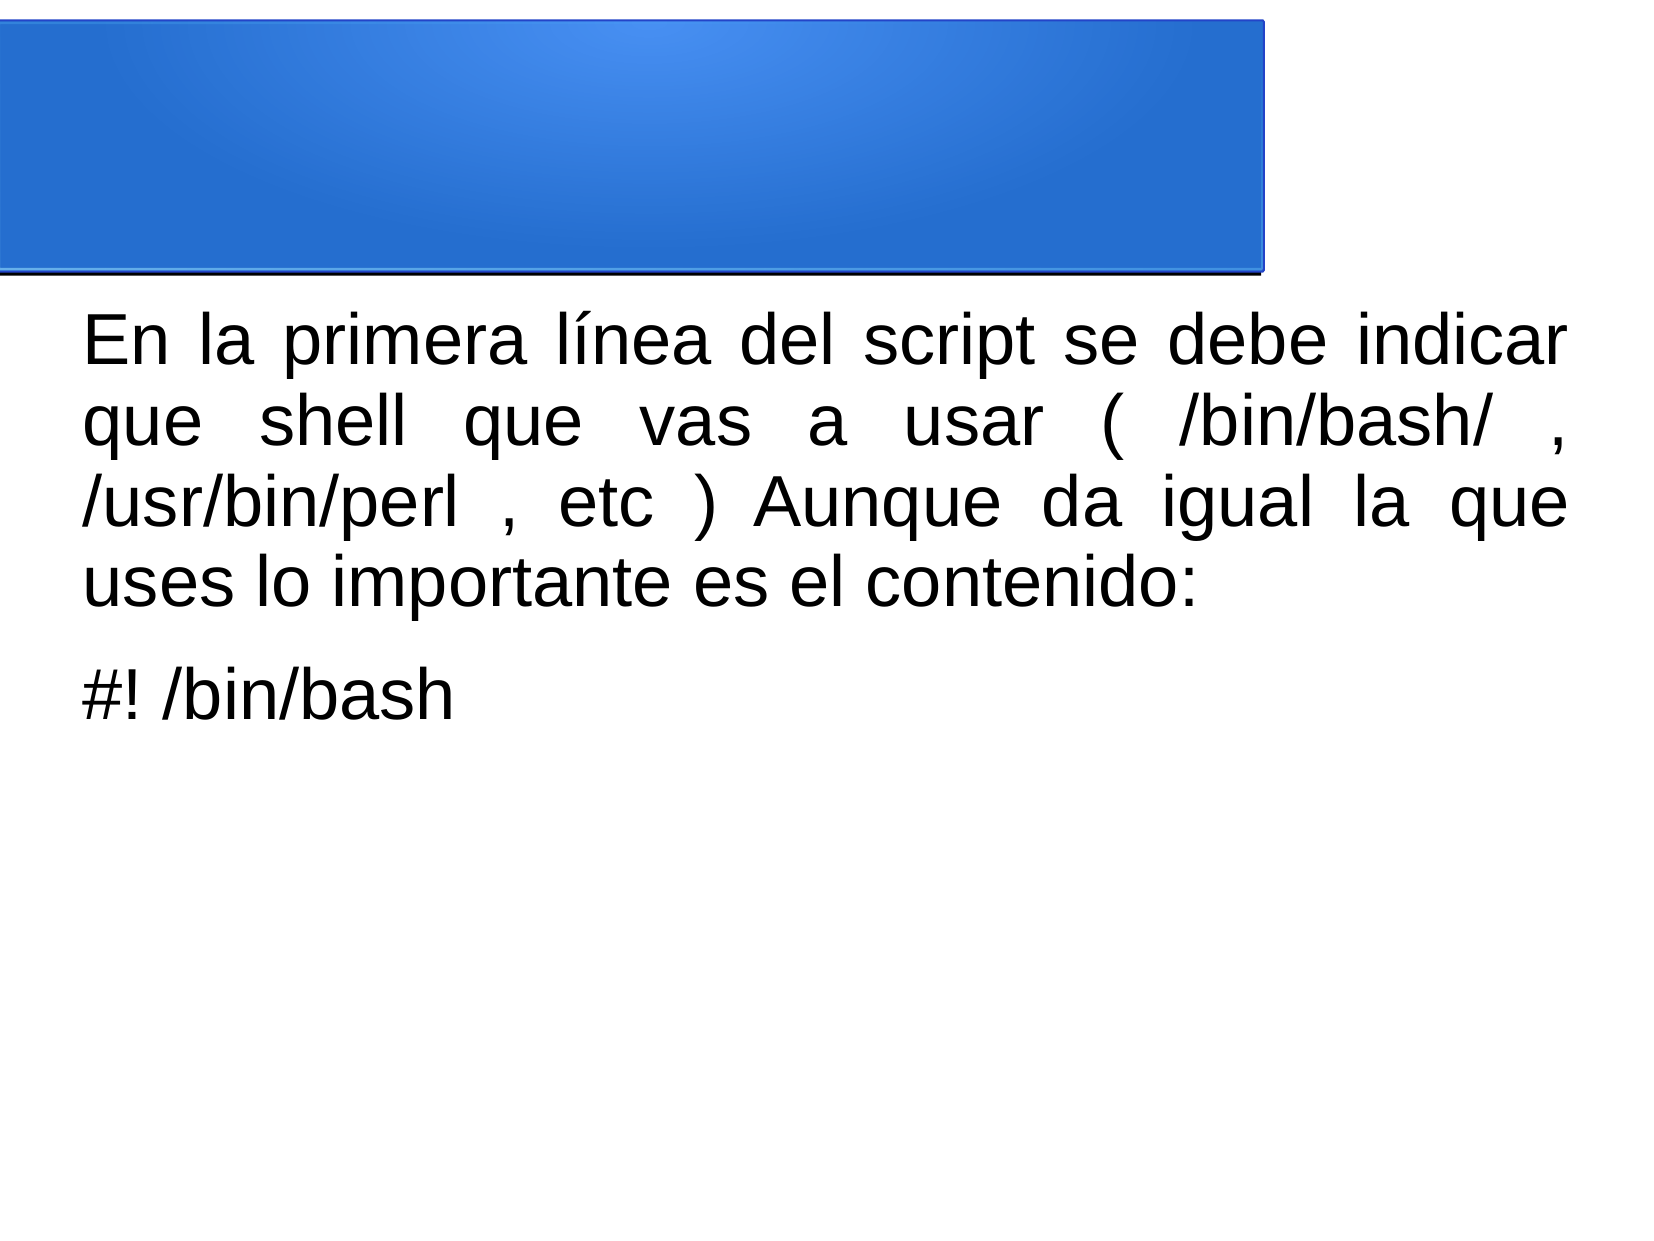

#
En la primera línea del script se debe indicar que shell que vas a usar ( /bin/bash/ , /usr/bin/perl , etc ) Aunque da igual la que uses lo importante es el contenido:
#! /bin/bash